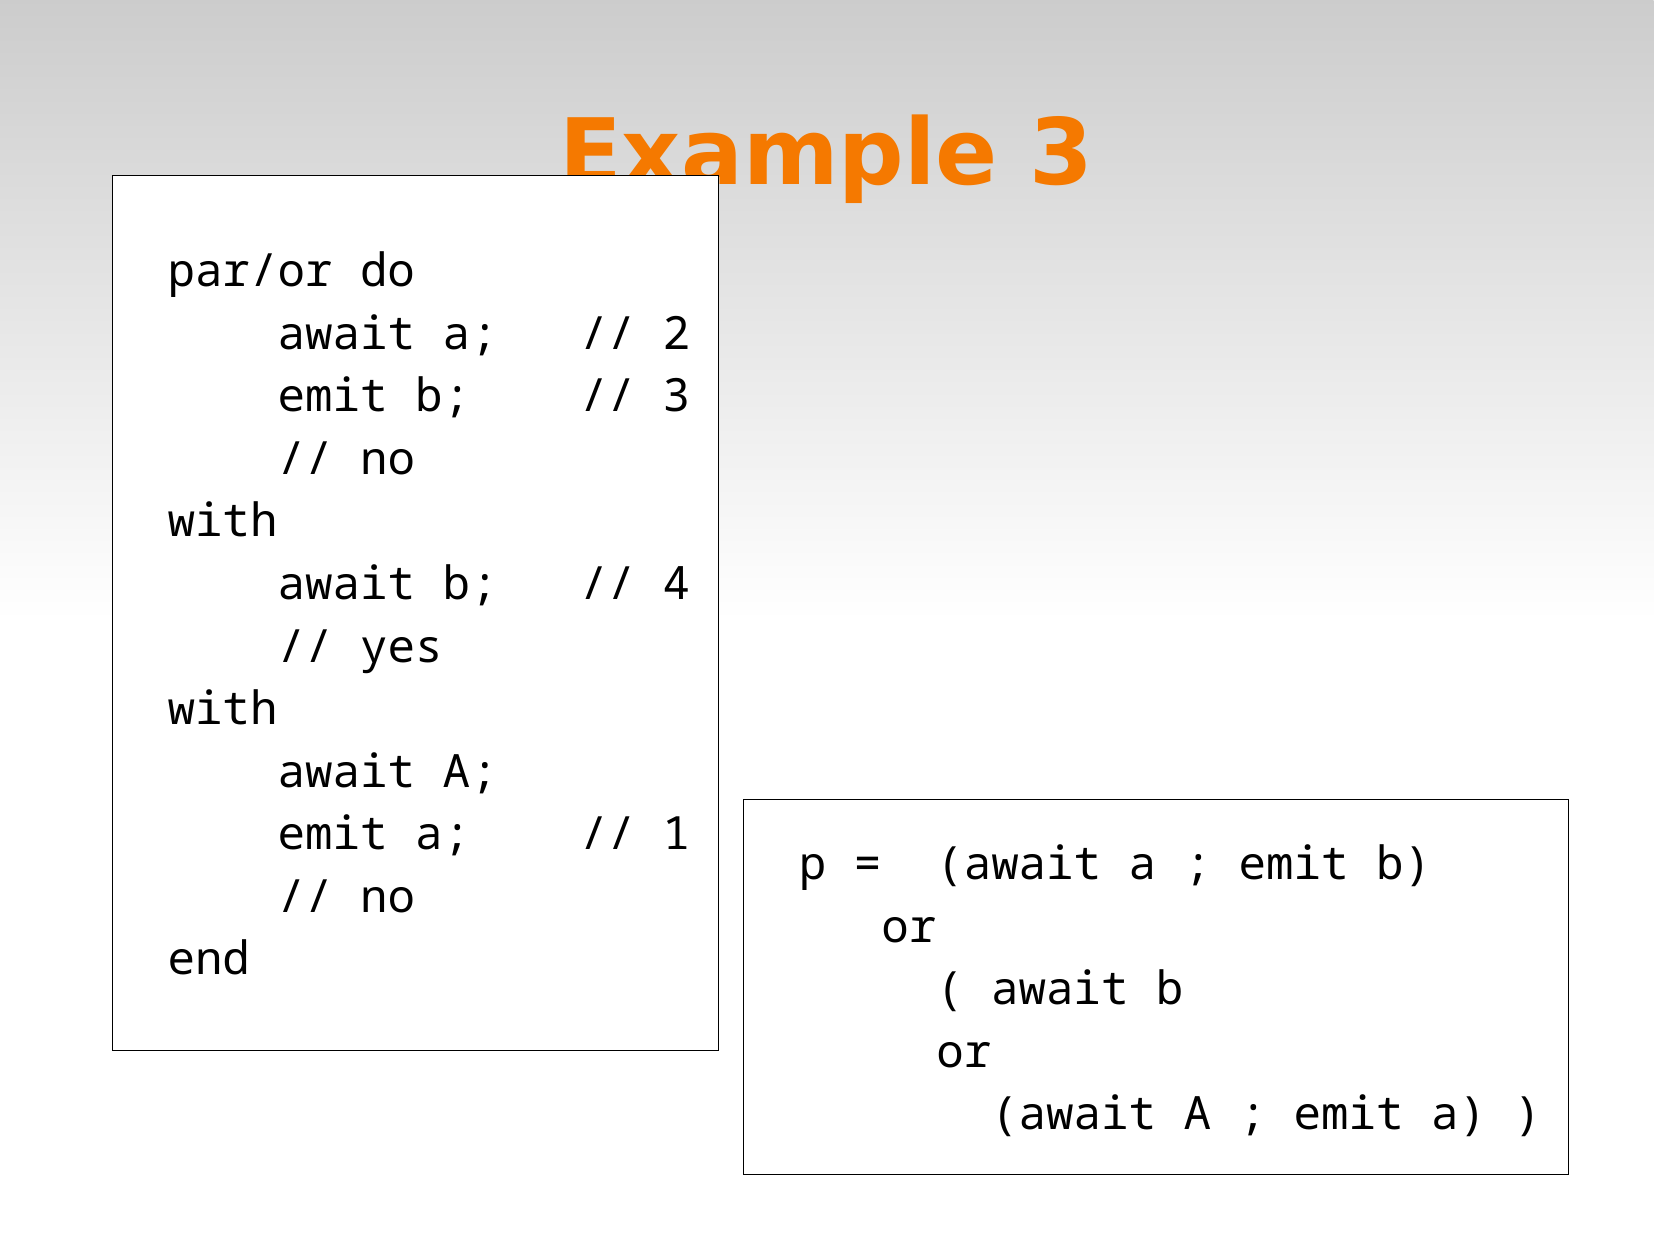

# Example 3
 par/or do
 await a; // 2
 emit b; // 3
 // no
 with
 await b; // 4
 // yes
 with
 await A;
 emit a; // 1
 // no
 end
 p = (await a ; emit b)
 or
 ( await b
 or
 (await A ; emit a) )